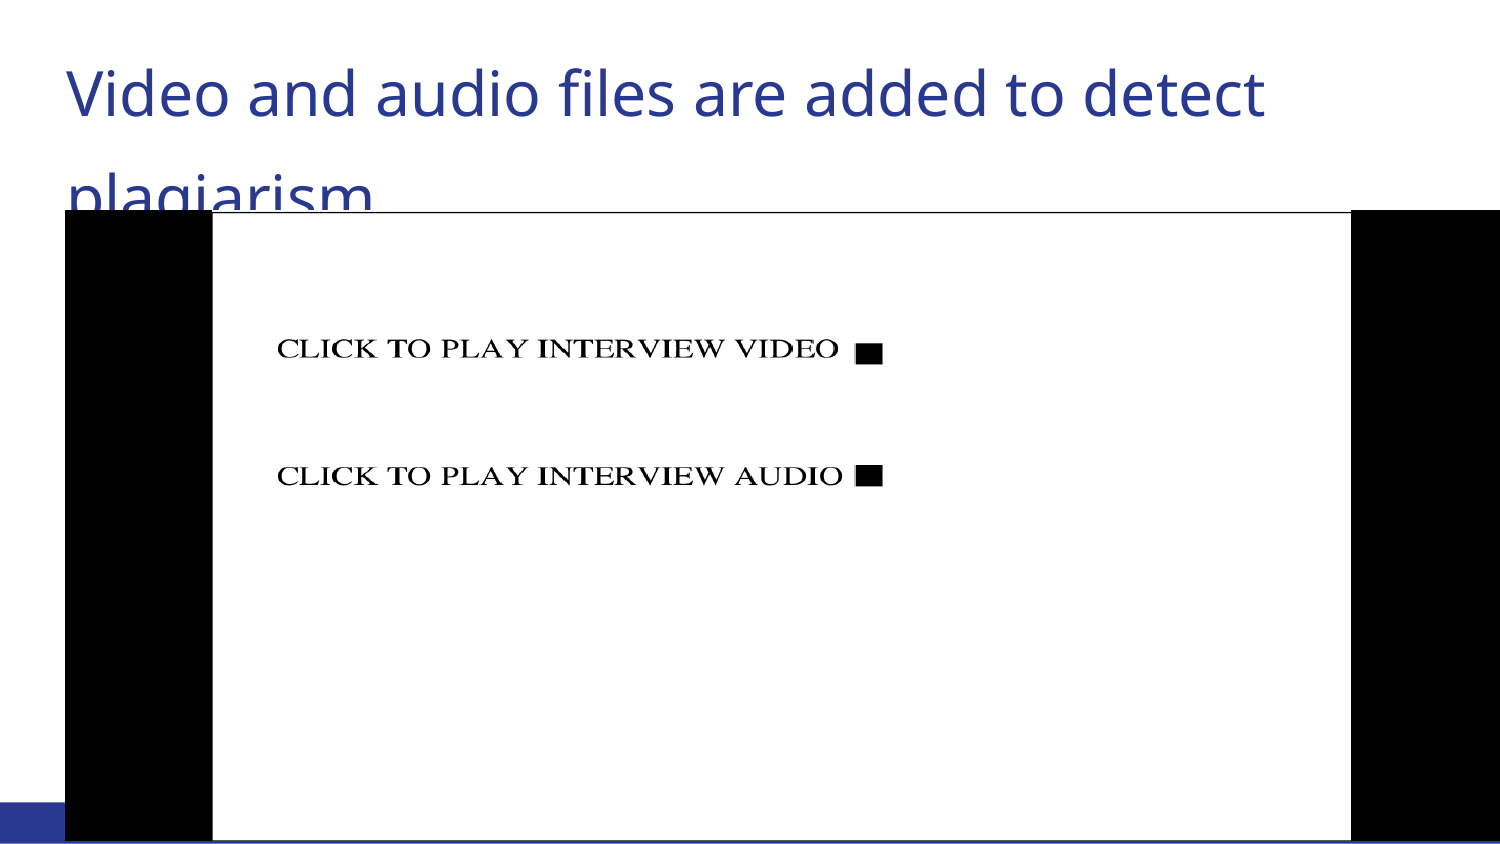

# Video and audio files are added to detect plagiarism.